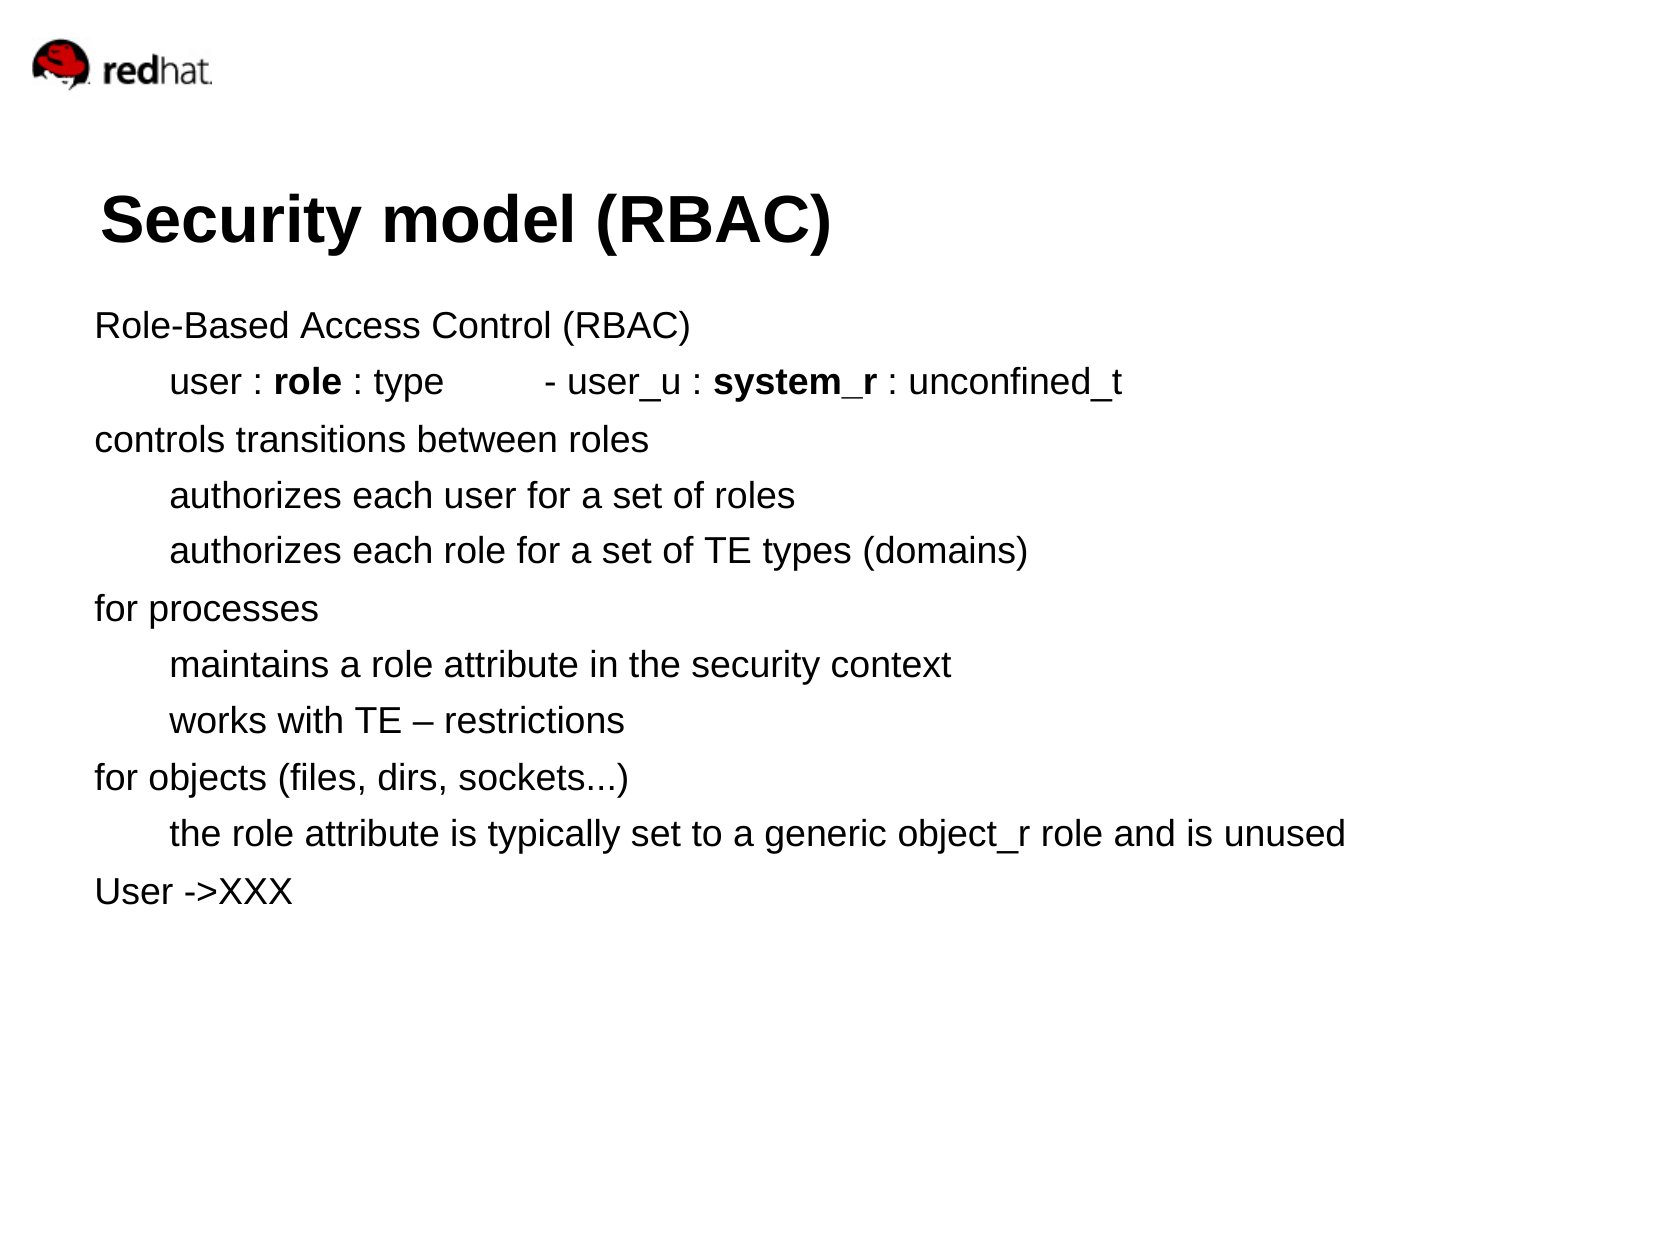

# Security model (RBAC)
Role-Based Access Control (RBAC)
user : role : type 	- user_u : system_r : unconfined_t
controls transitions between roles
authorizes each user for a set of roles
authorizes each role for a set of TE types (domains)
for processes
maintains a role attribute in the security context
works with TE – restrictions
for objects (files, dirs, sockets...)
the role attribute is typically set to a generic object_r role and is unused
User ->XXX